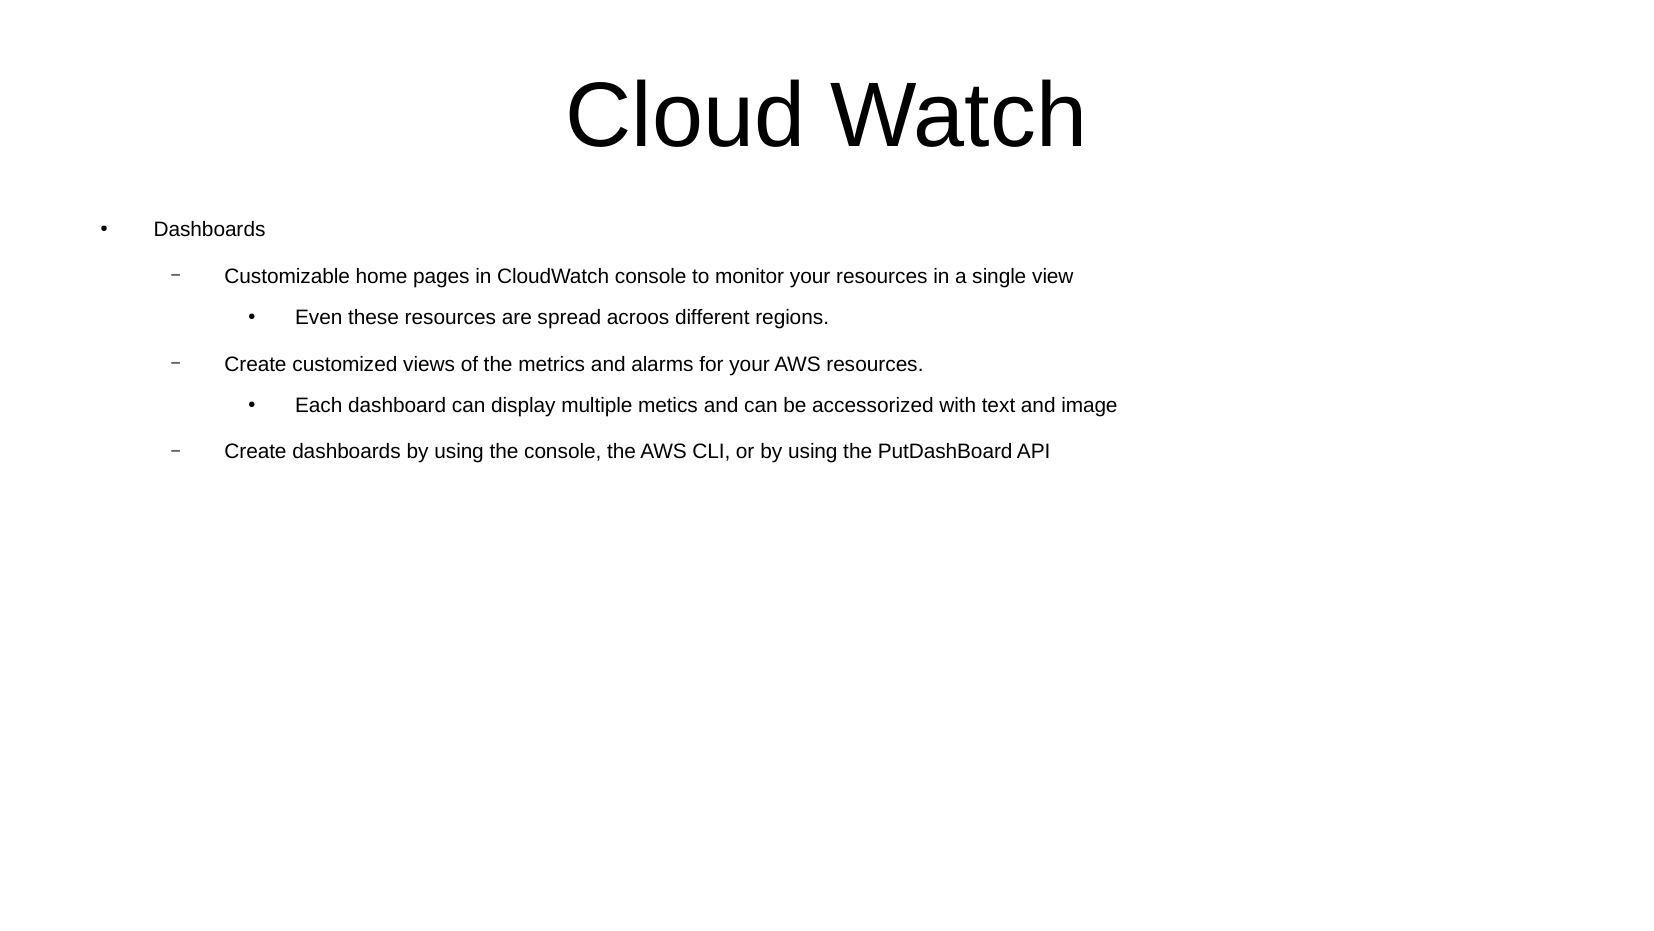

# Cloud Watch
Dashboards
Customizable home pages in CloudWatch console to monitor your resources in a single view
Even these resources are spread acroos different regions.
Create customized views of the metrics and alarms for your AWS resources.
Each dashboard can display multiple metics and can be accessorized with text and image
Create dashboards by using the console, the AWS CLI, or by using the PutDashBoard API